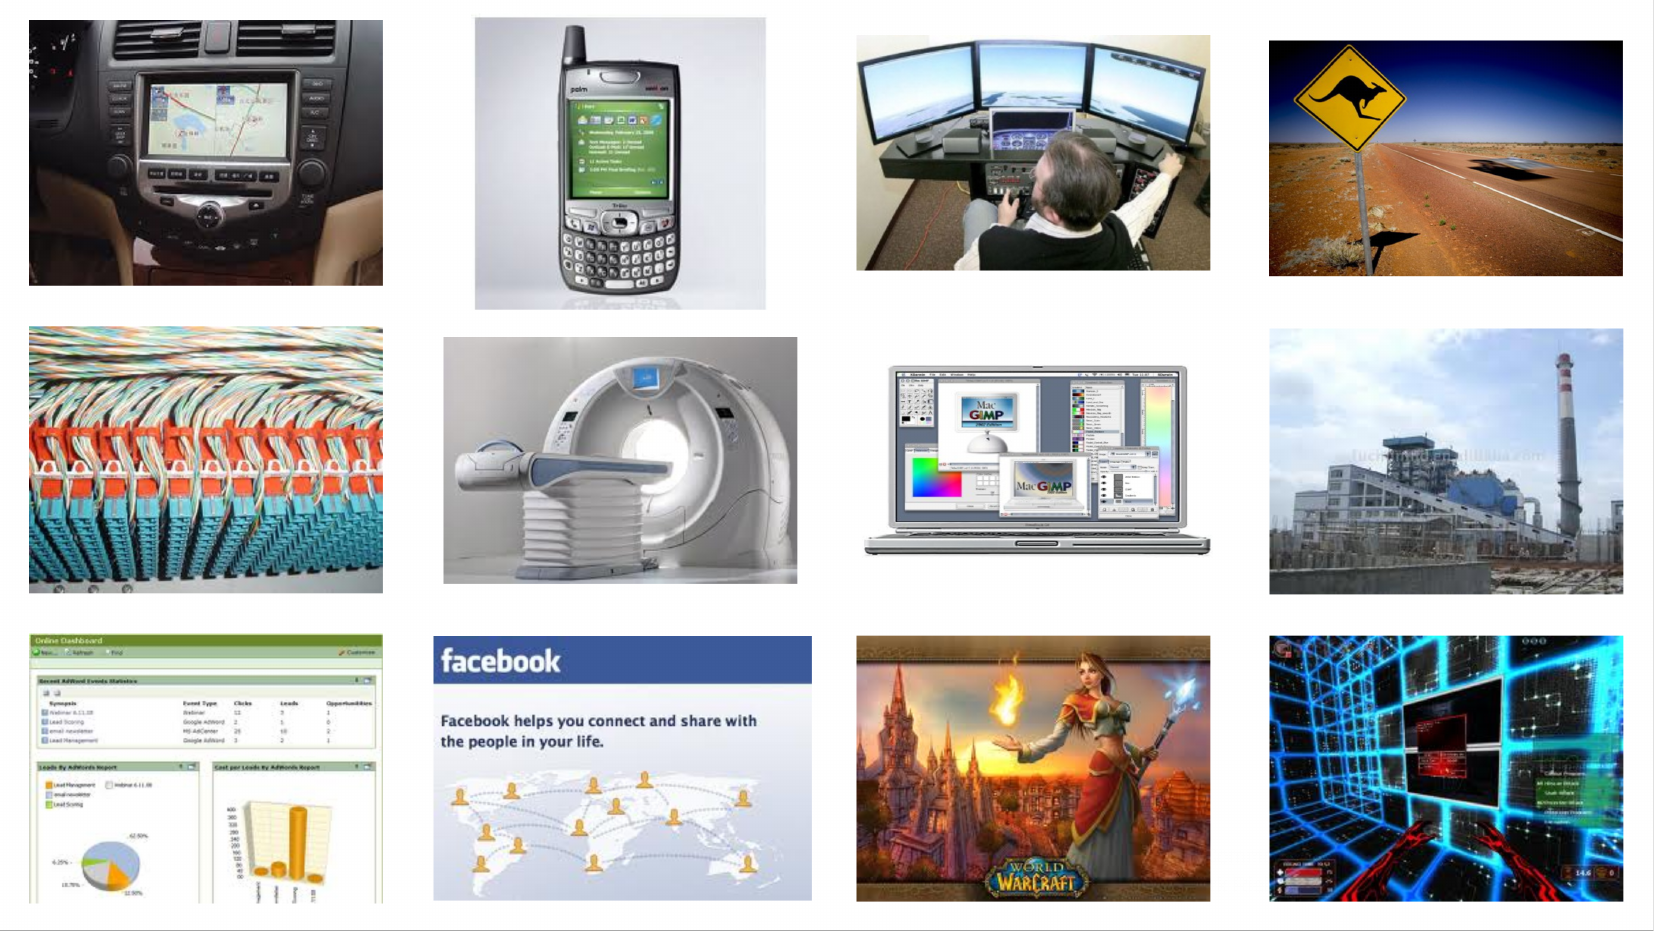

Commercial Open Source Startups
5
© 2021 Dirk Riehle - Some Rights Reserved